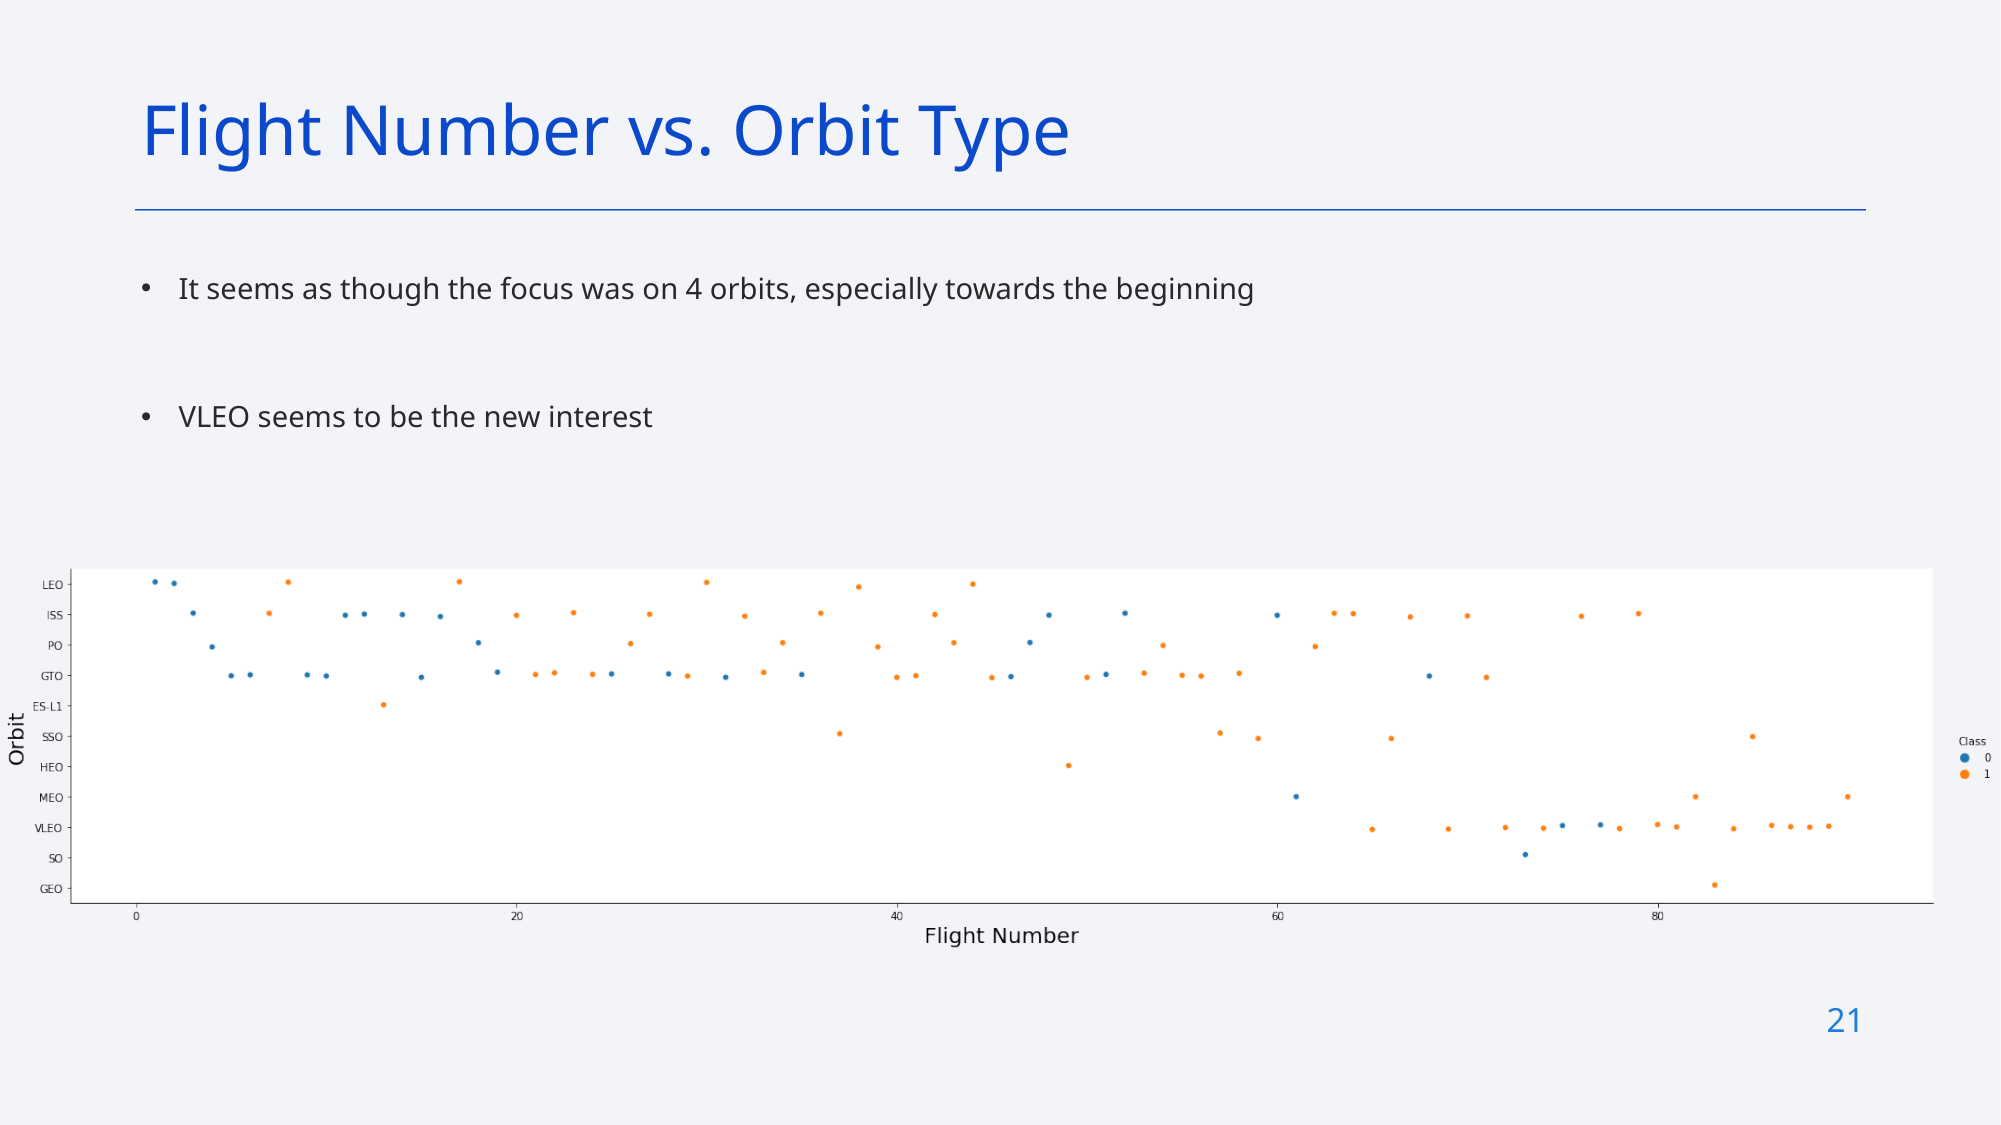

Flight Number vs. Orbit Type
# It seems as though the focus was on 4 orbits, especially towards the beginning
VLEO seems to be the new interest